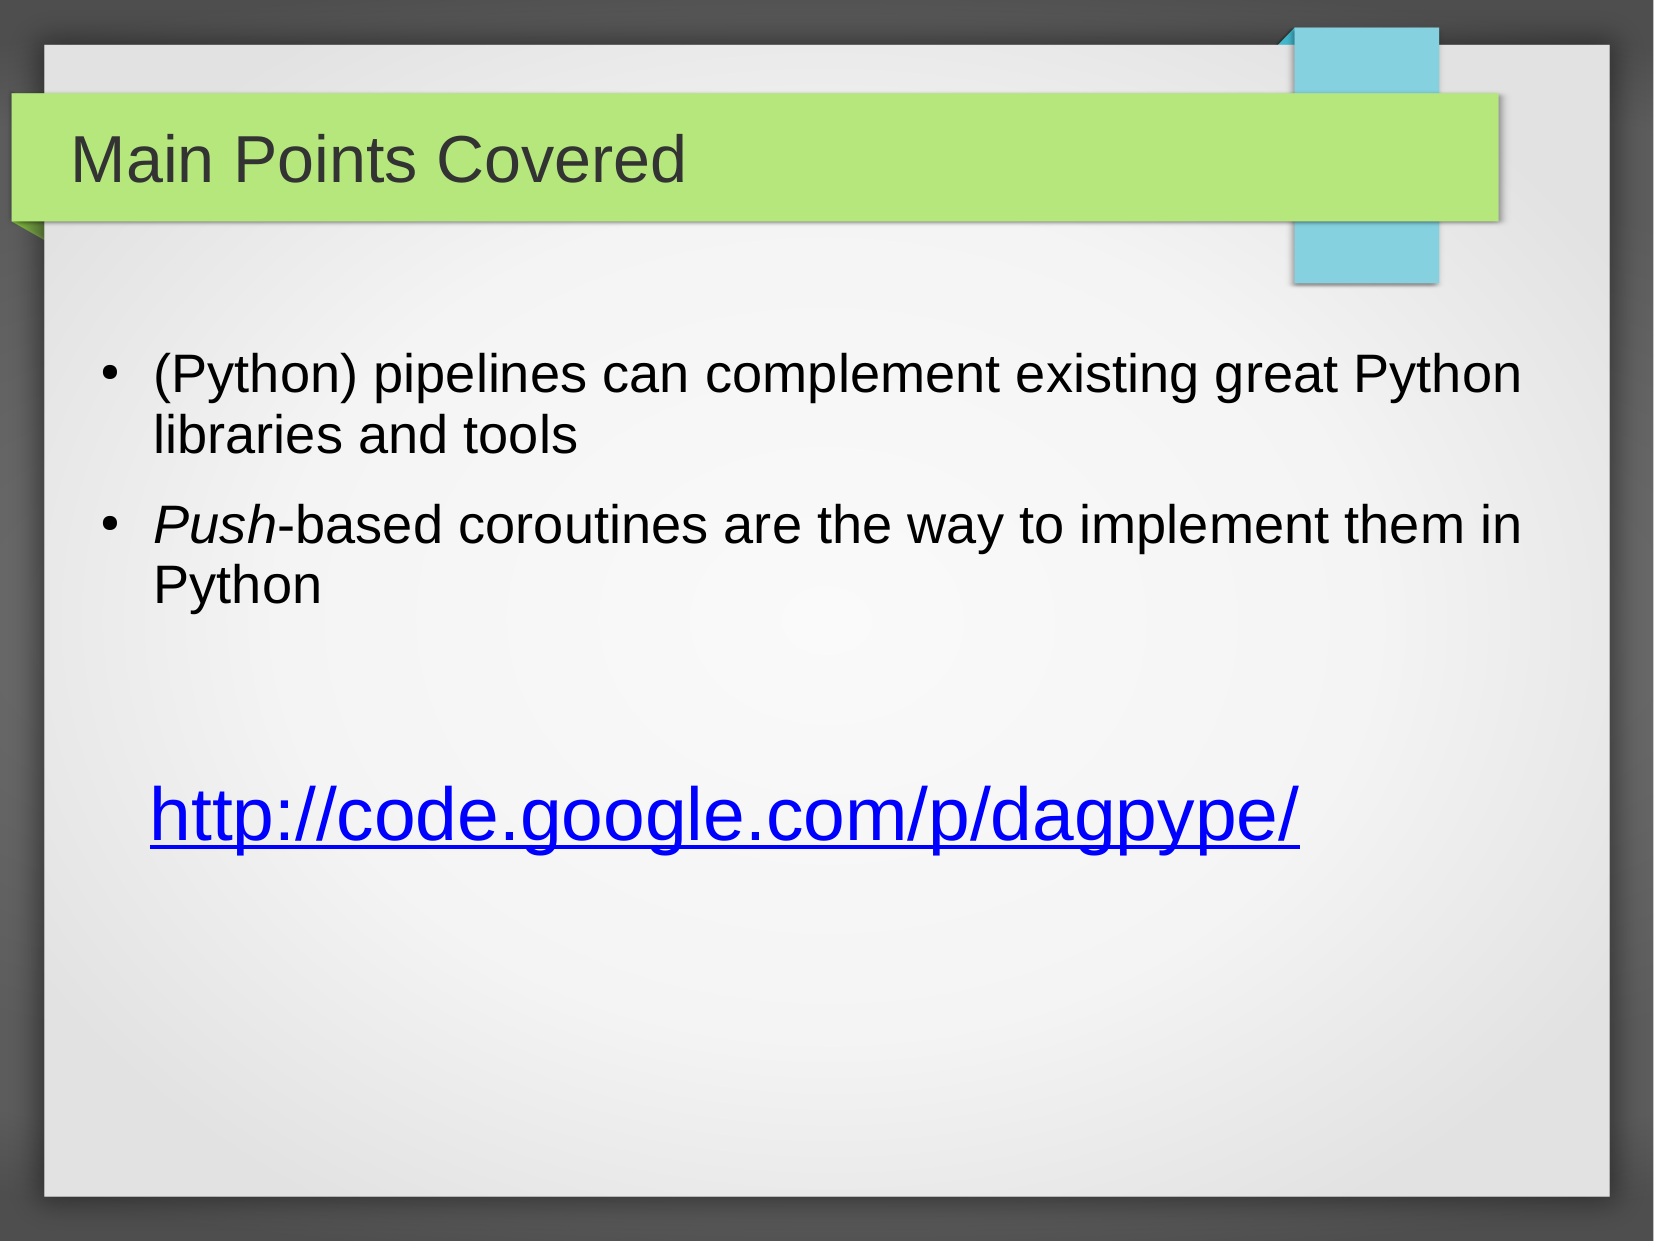

# Main Points Covered
(Python) pipelines can complement existing great Python libraries and tools
Push-based coroutines are the way to implement them in Python
http://code.google.com/p/dagpype/